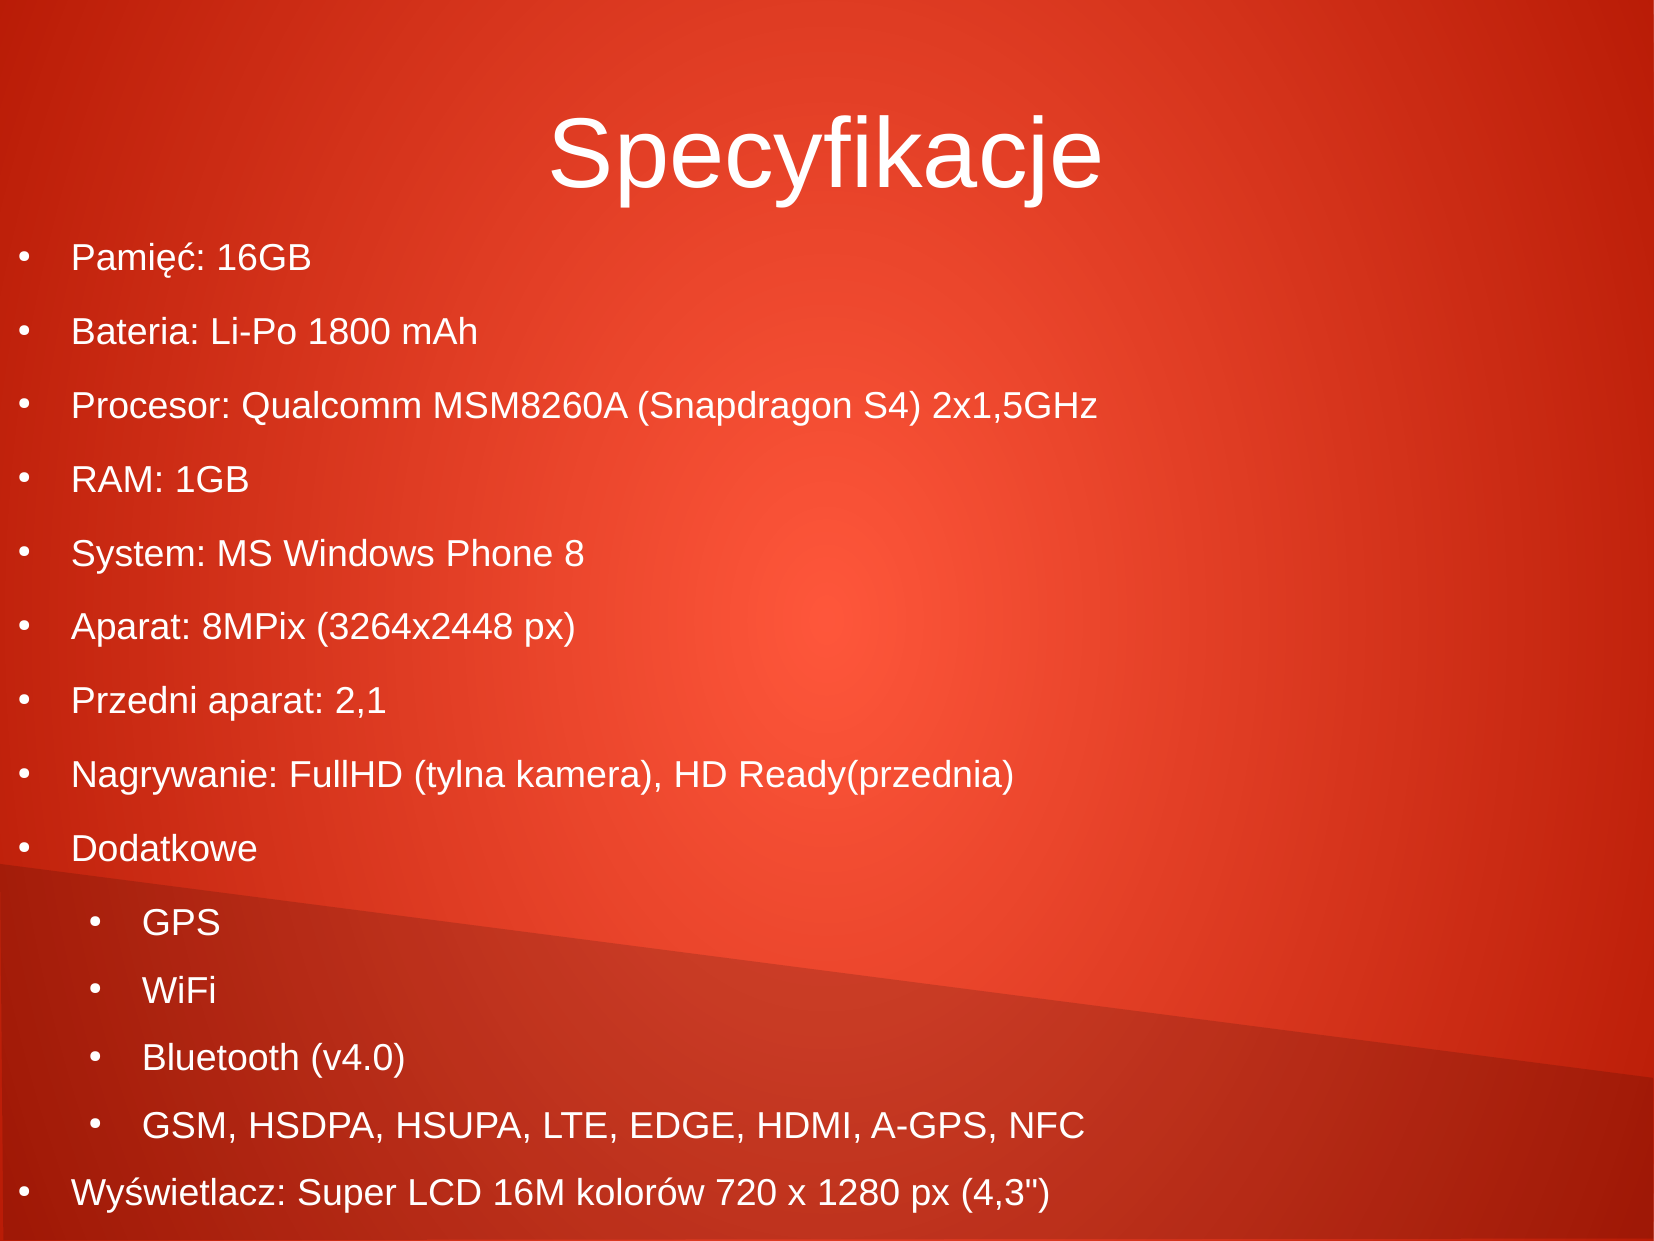

# Specyfikacje
Pamięć: 16GB
Bateria: Li-Po 1800 mAh
Procesor: Qualcomm MSM8260A (Snapdragon S4) 2x1,5GHz
RAM: 1GB
System: MS Windows Phone 8
Aparat: 8MPix (3264x2448 px)
Przedni aparat: 2,1
Nagrywanie: FullHD (tylna kamera), HD Ready(przednia)
Dodatkowe
GPS
WiFi
Bluetooth (v4.0)
GSM, HSDPA, HSUPA, LTE, EDGE, HDMI, A-GPS, NFC
Wyświetlacz: Super LCD 16M kolorów 720 x 1280 px (4,3")